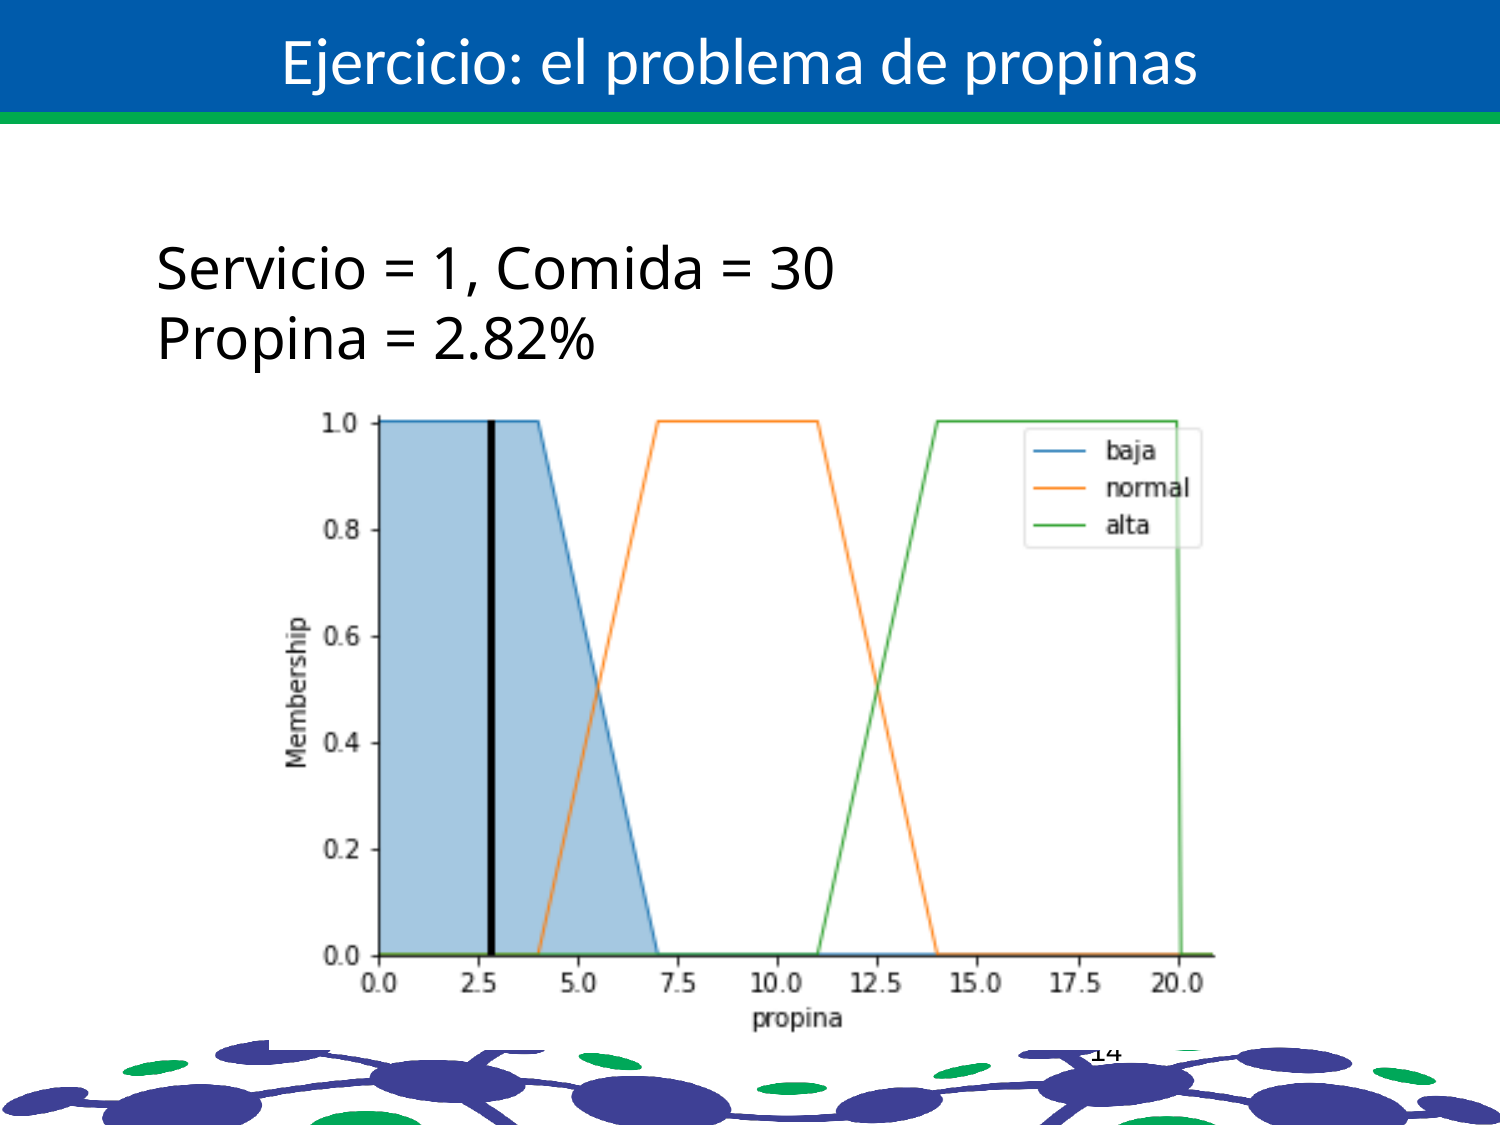

Ejercicio: el problema de propinas
Servicio = 1, Comida = 30
Propina = 2.82%